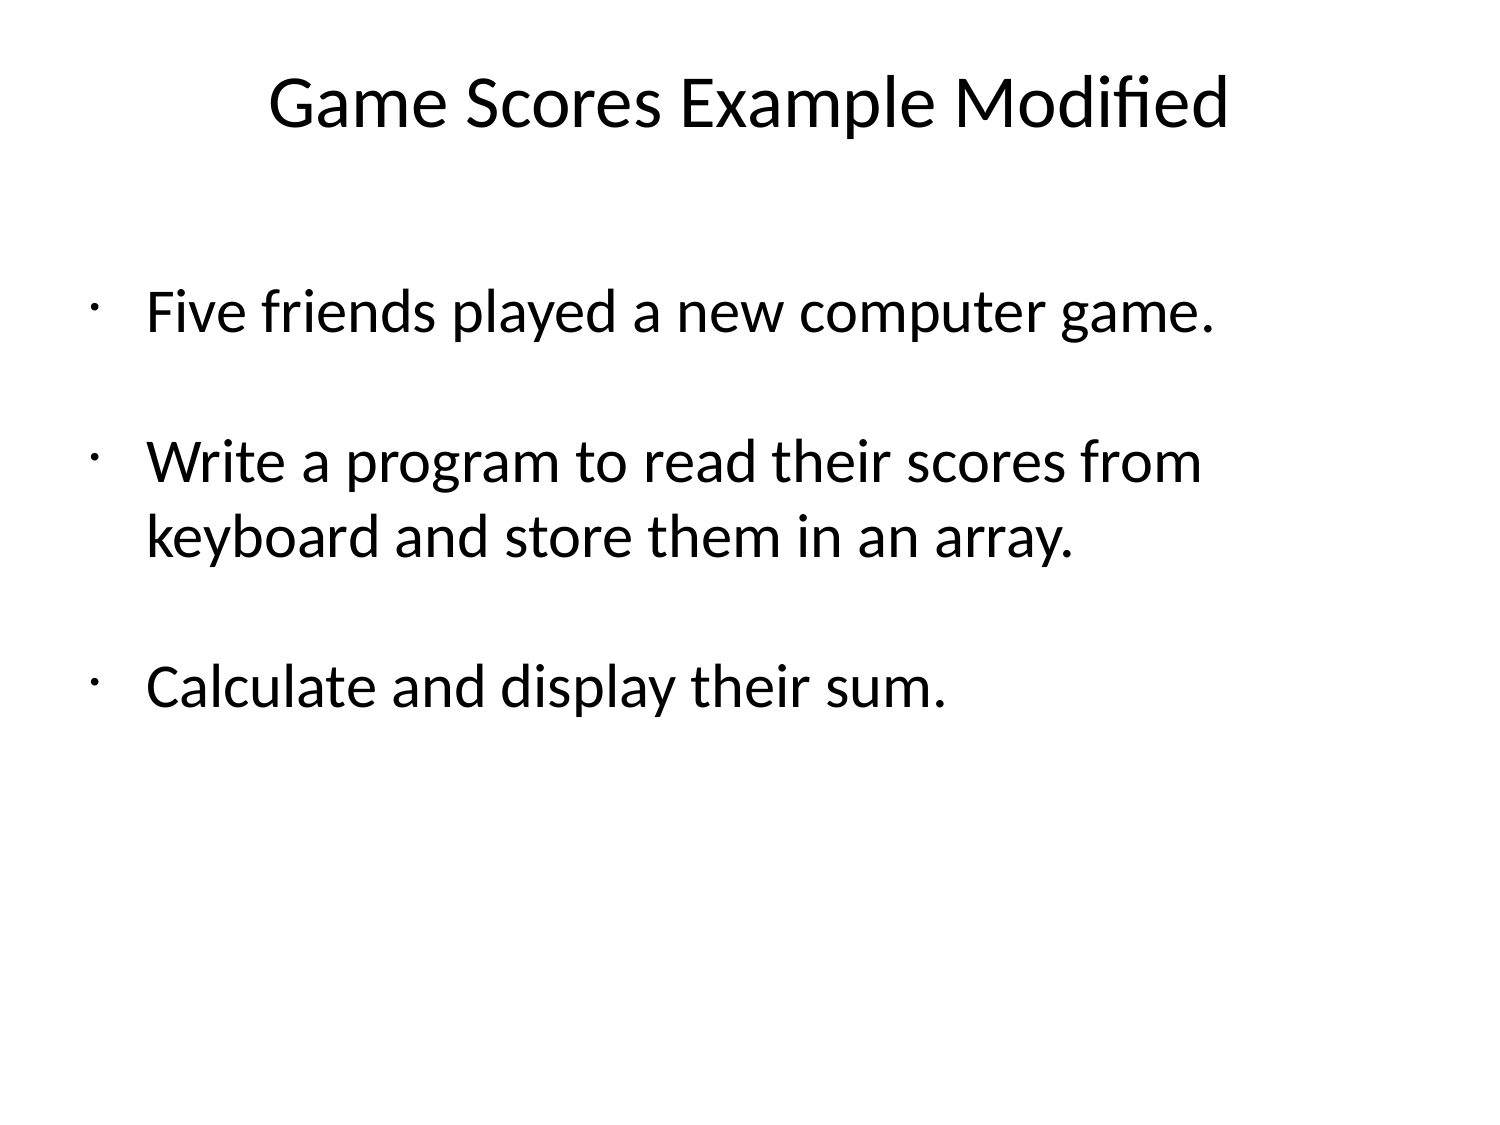

# Game Scores Example Modified
Five friends played a new computer game.
Write a program to read their scores from keyboard and store them in an array.
Calculate and display their sum.